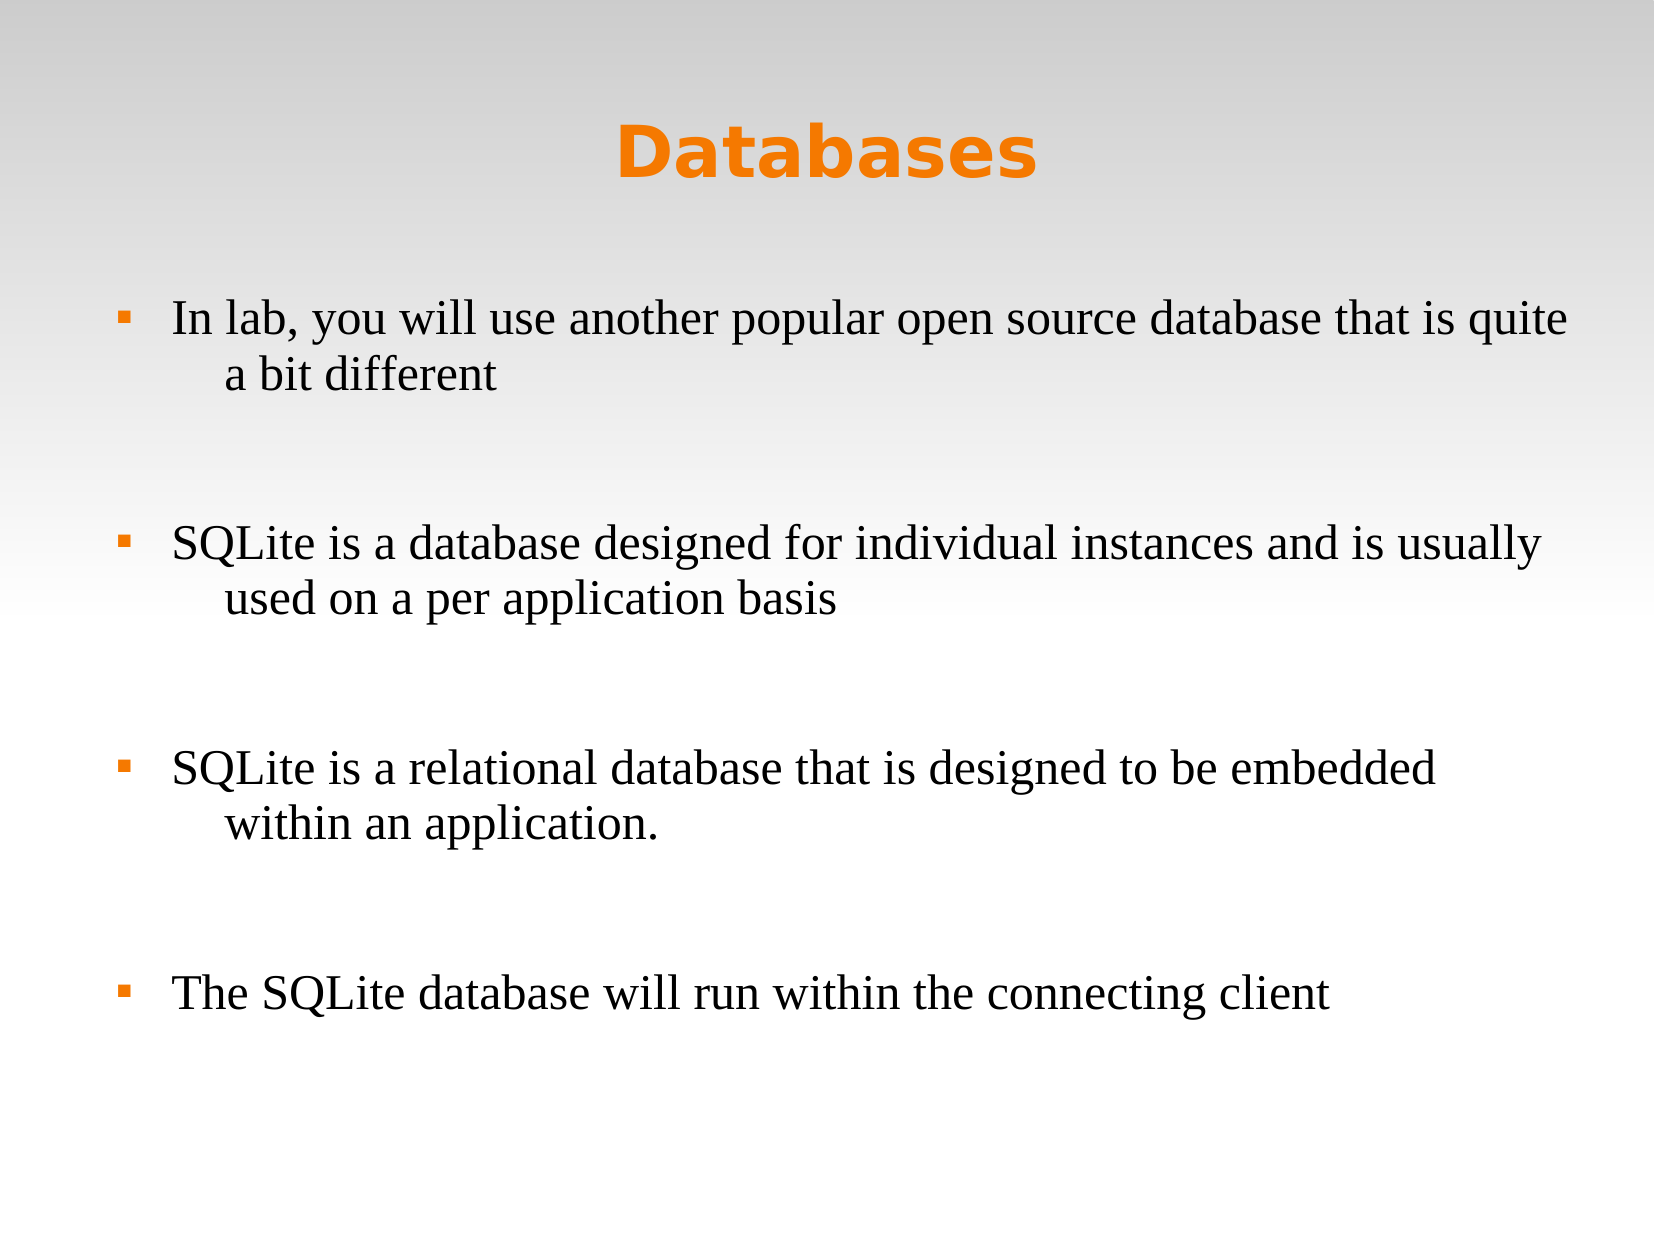

# Databases
In lab, you will use another popular open source database that is quite a bit different
SQLite is a database designed for individual instances and is usually used on a per application basis
SQLite is a relational database that is designed to be embedded within an application.
The SQLite database will run within the connecting client